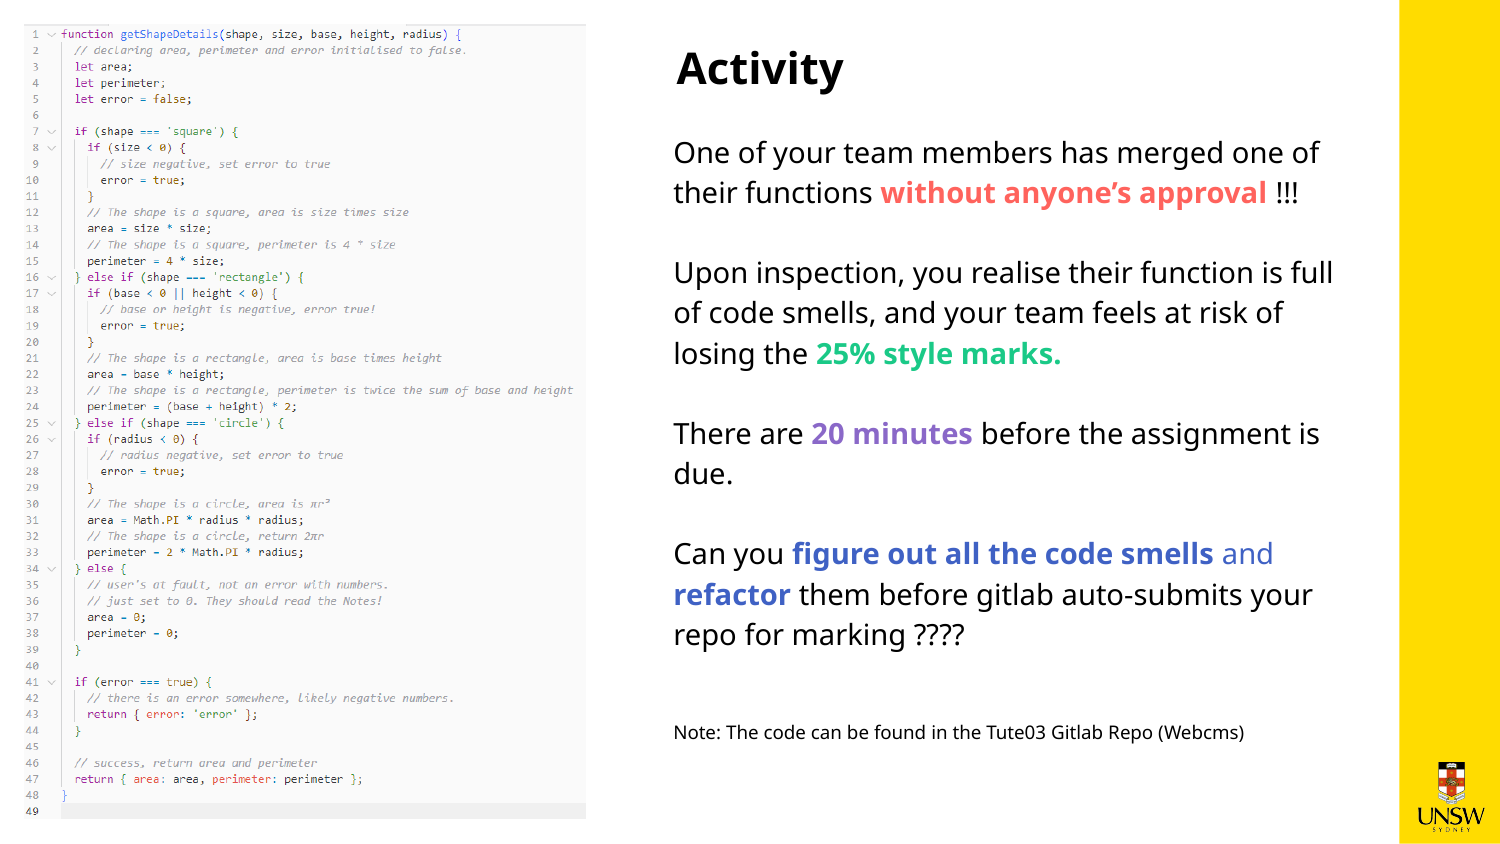

Activity
One of your team members has merged one of their functions without anyone’s approval !!!
Upon inspection, you realise their function is full of code smells, and your team feels at risk of losing the 25% style marks.
There are 20 minutes before the assignment is due.
Can you figure out all the code smells and refactor them before gitlab auto-submits your repo for marking ????
Note: The code can be found in the Tute03 Gitlab Repo (Webcms)